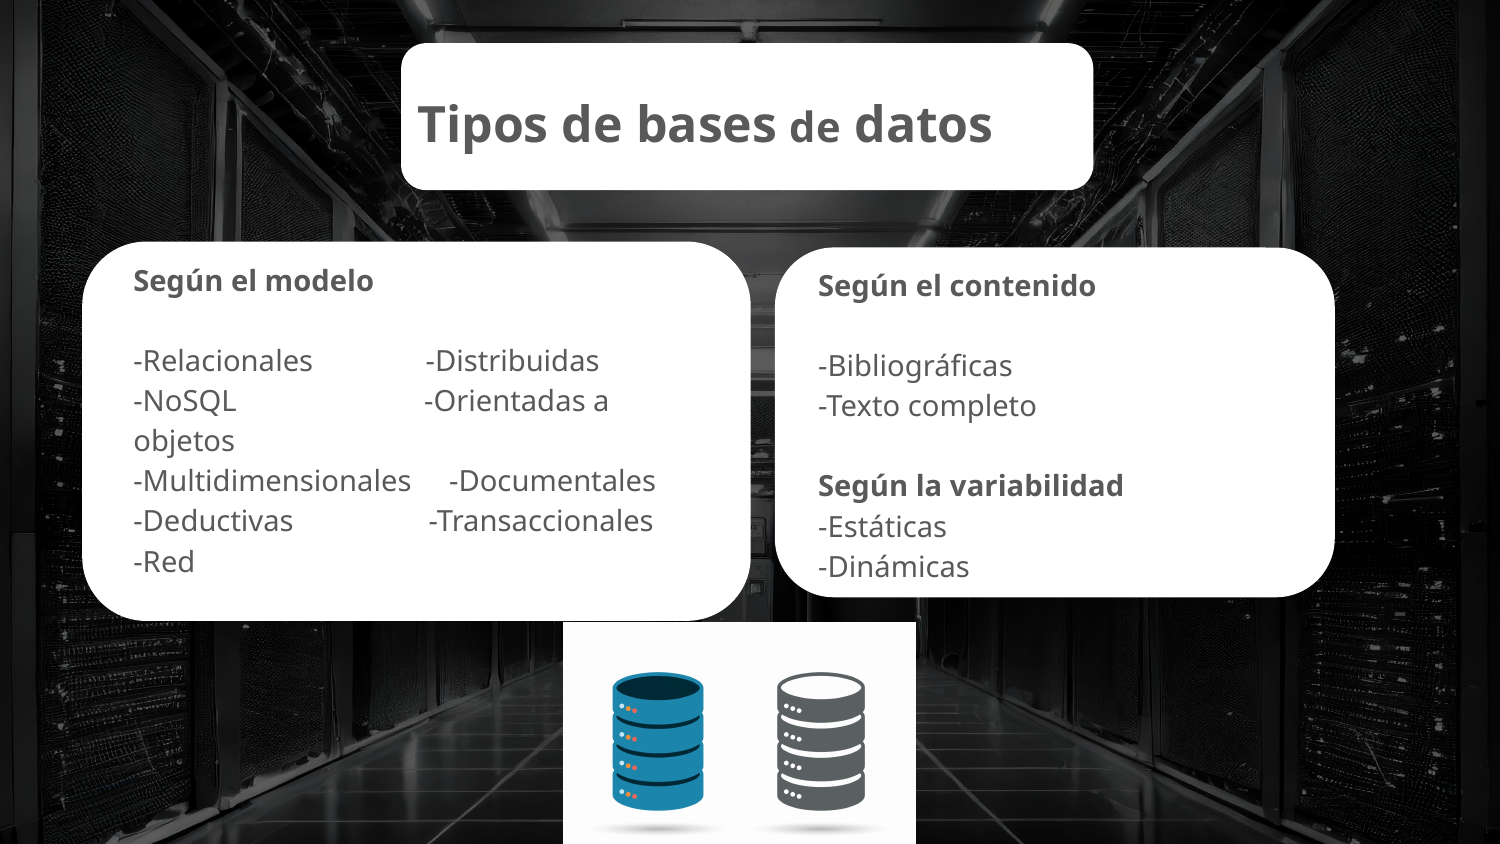

Tipos de bases de datos
Según el modelo
-Relacionales -Distribuidas
-NoSQL -Orientadas a objetos
-Multidimensionales -Documentales
-Deductivas -Transaccionales
-Red
Según el contenido
-Bibliográficas
-Texto completo
Según la variabilidad
-Estáticas
-Dinámicas